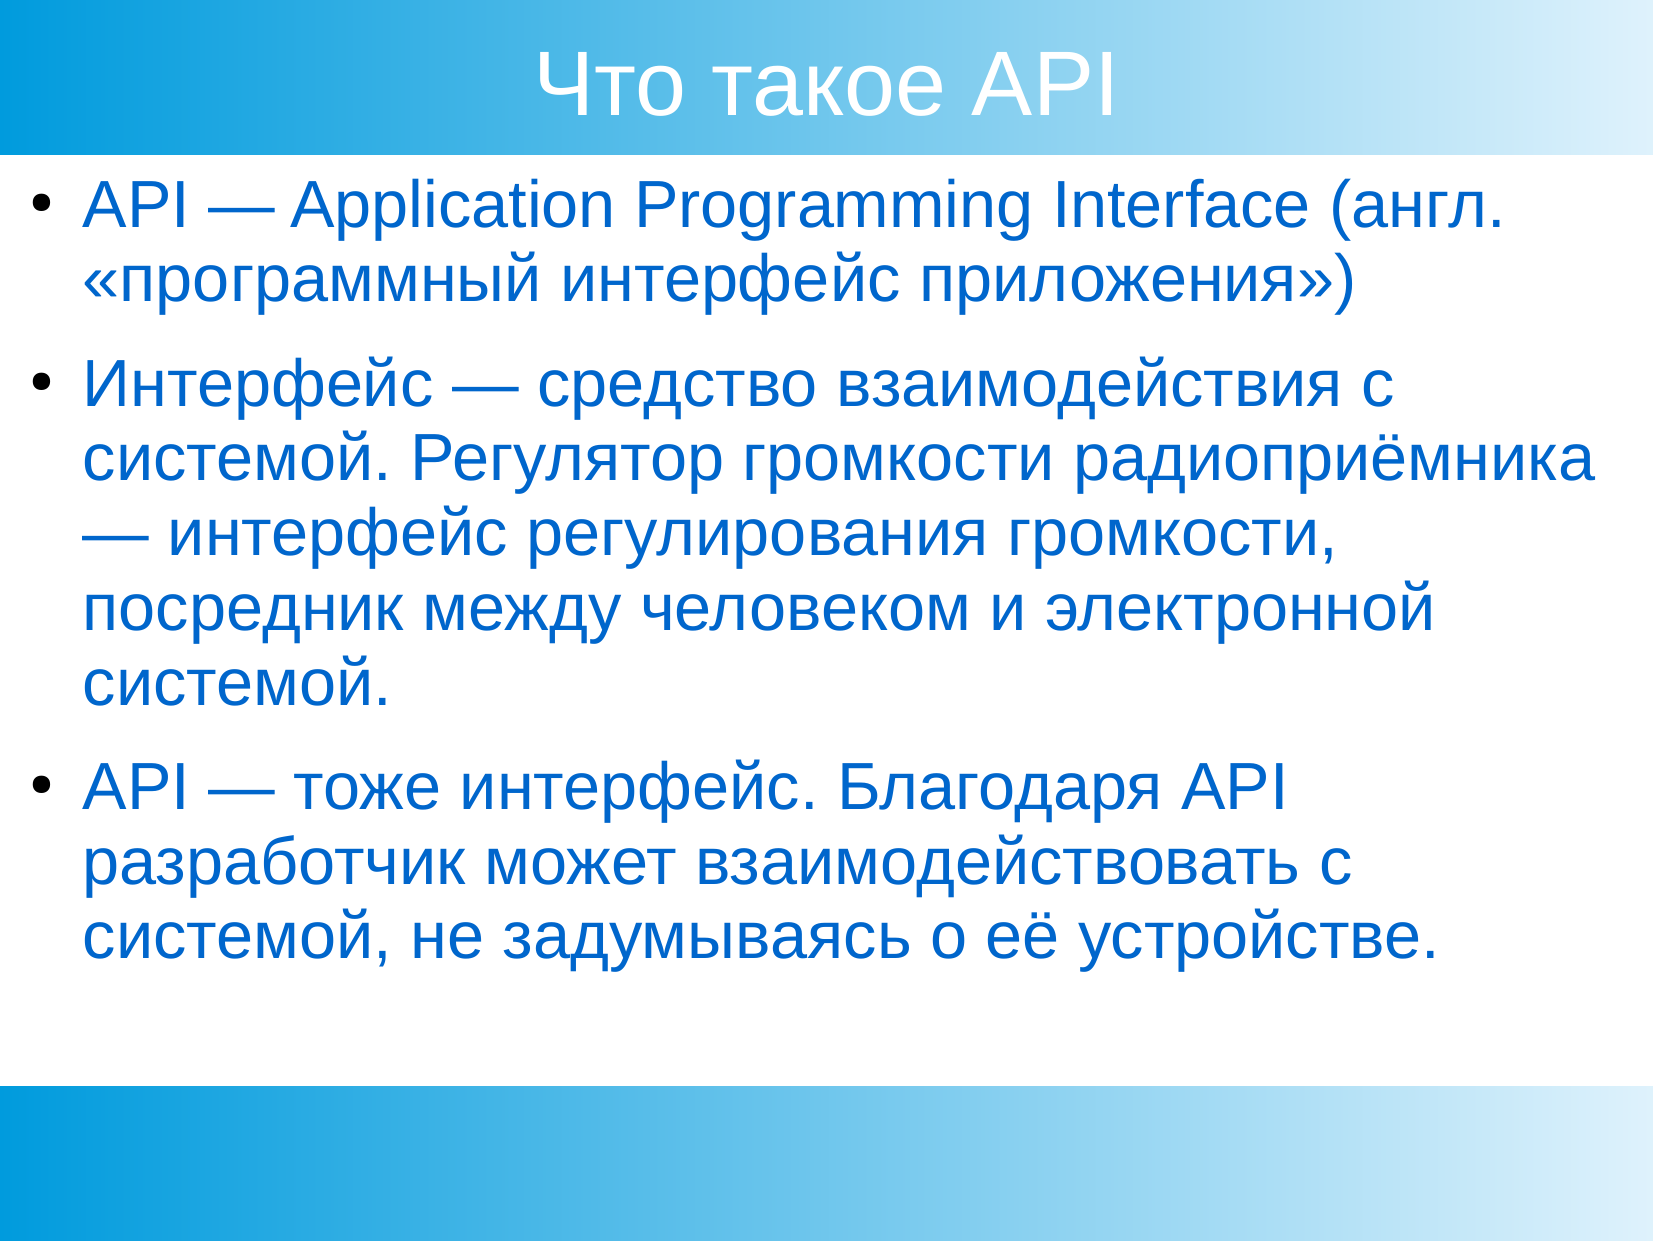

# Что такое API
API — Application Programming Interface (англ. «программный интерфейс приложения»)
Интерфейс — средство взаимодействия с системой. Регулятор громкости радиоприёмника — интерфейс регулирования громкости, посредник между человеком и электронной системой.
API — тоже интерфейс. Благодаря API разработчик может взаимодействовать с системой, не задумываясь о её устройстве.